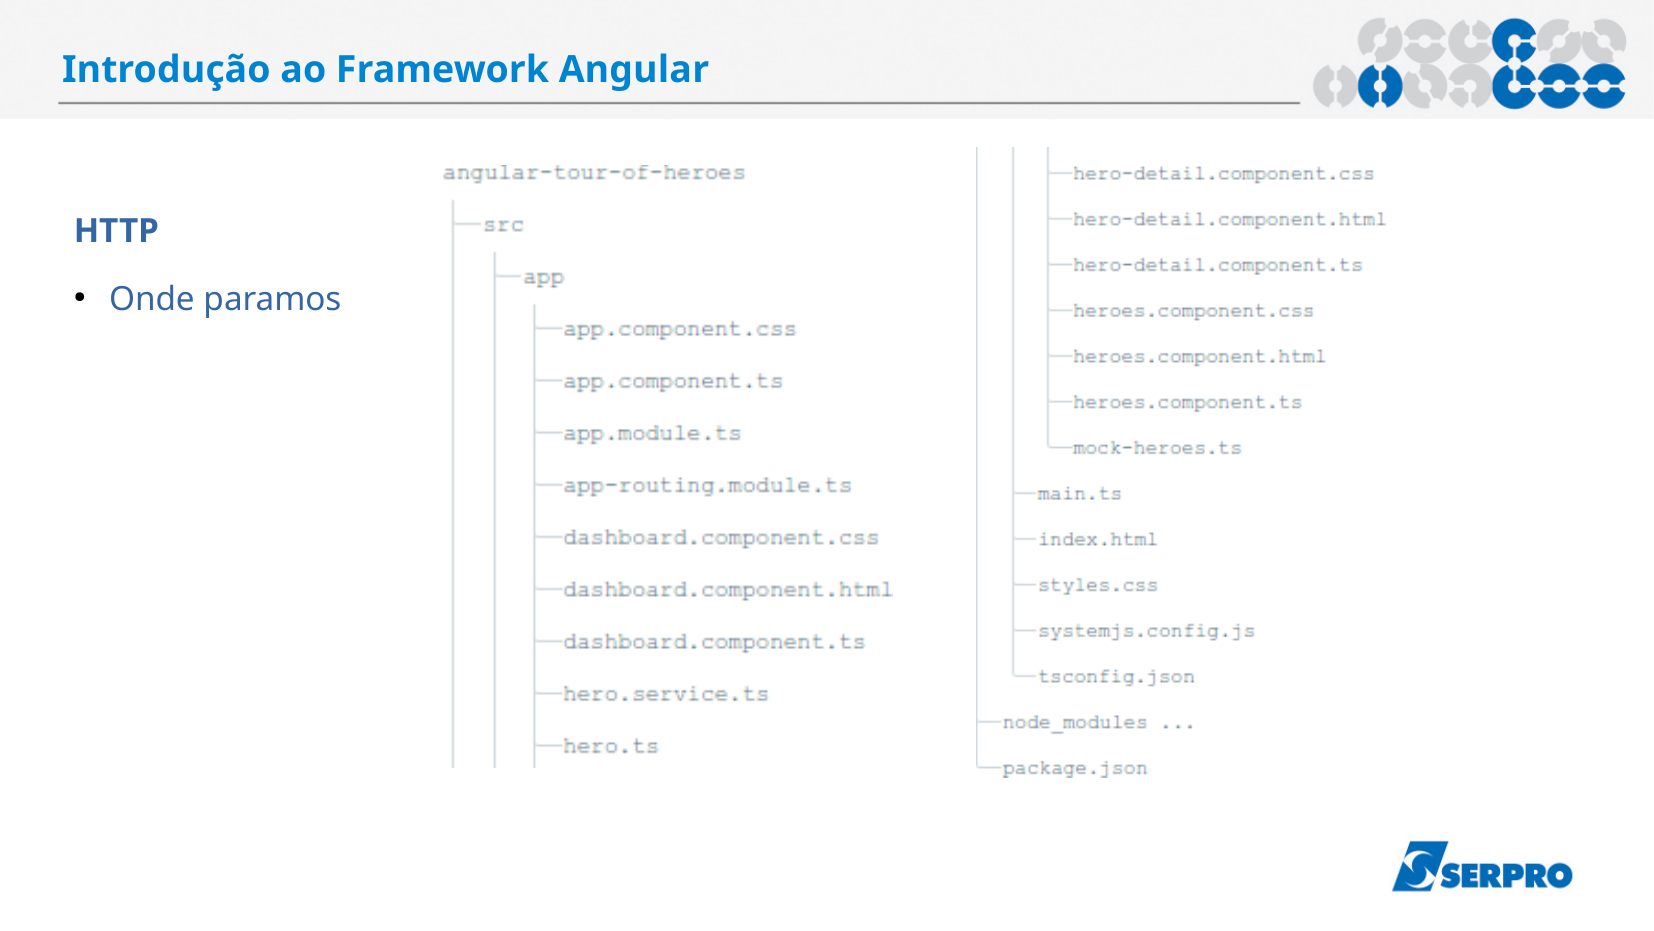

Introdução ao Framework Angular
HTTP
Onde paramos